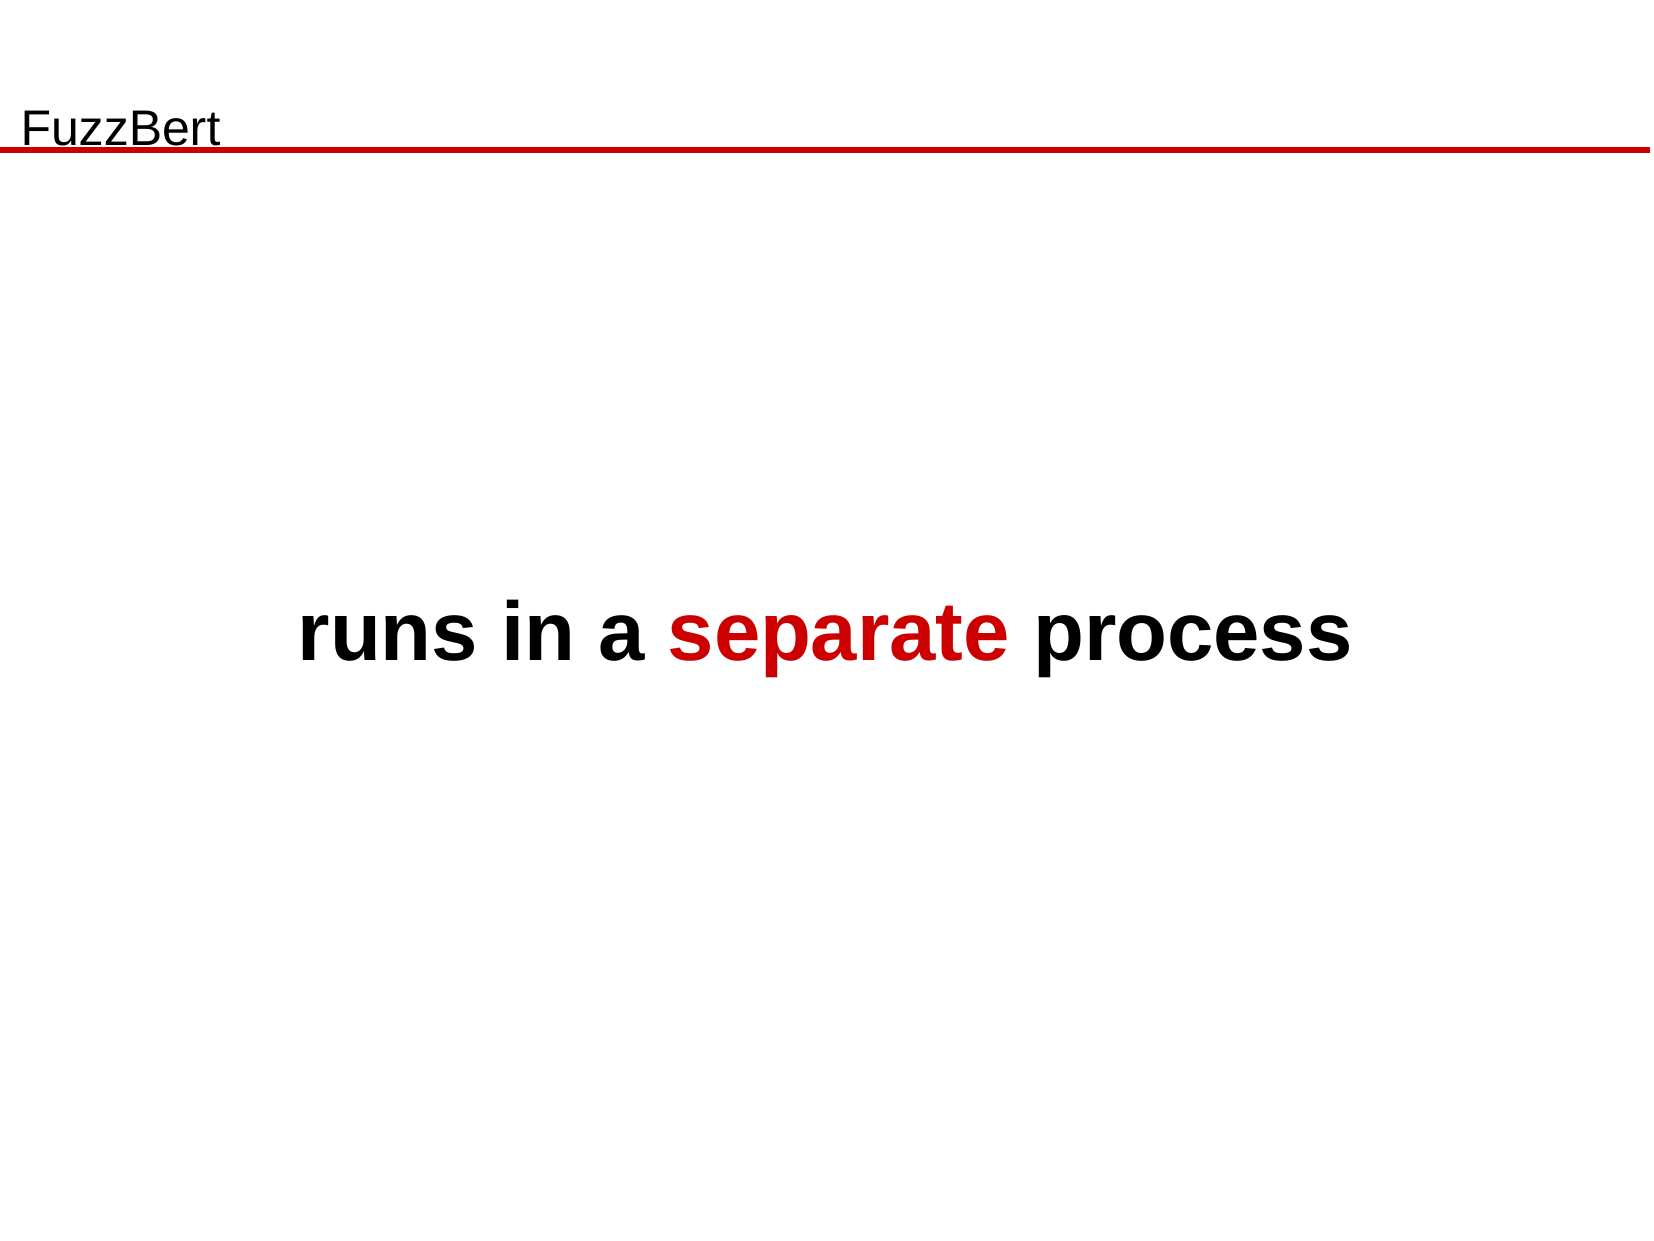

#
FuzzBert
runs in a separate process